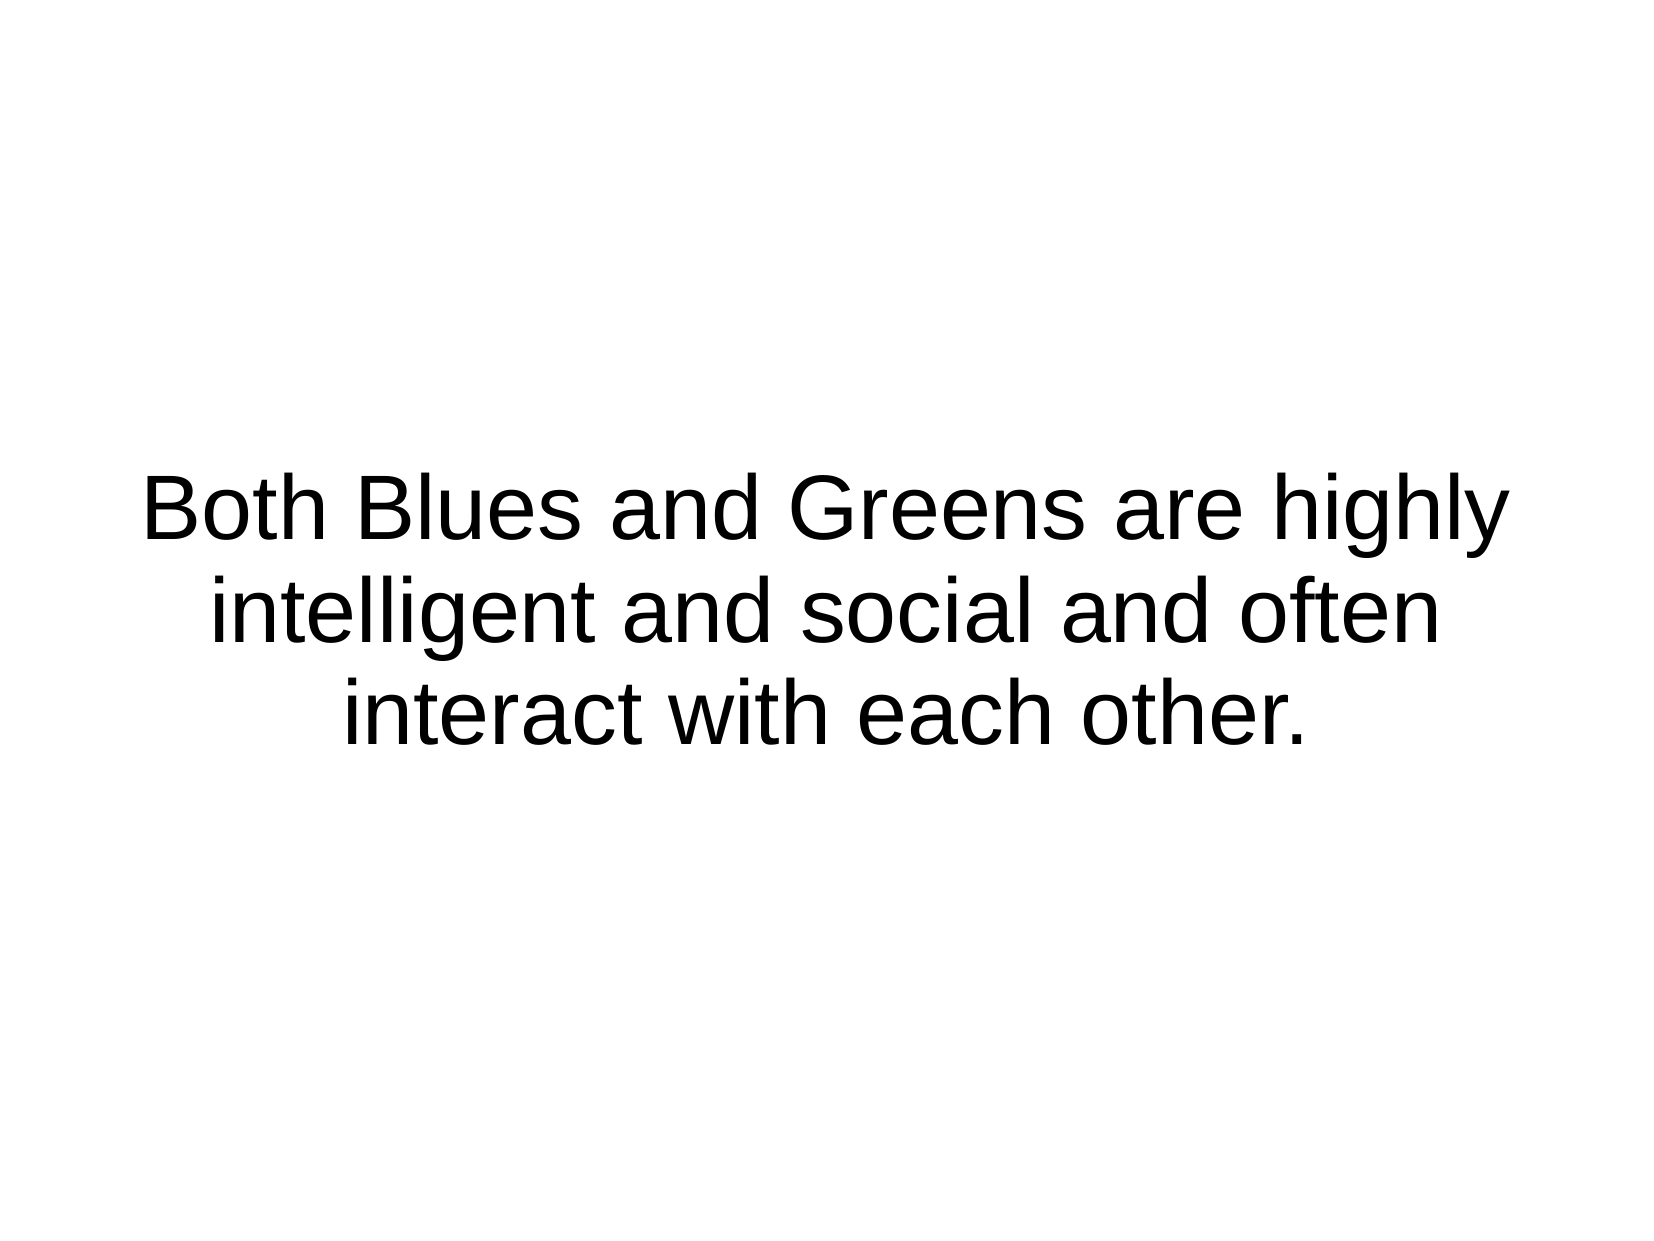

# Both Blues and Greens are highly intelligent and social and often interact with each other.